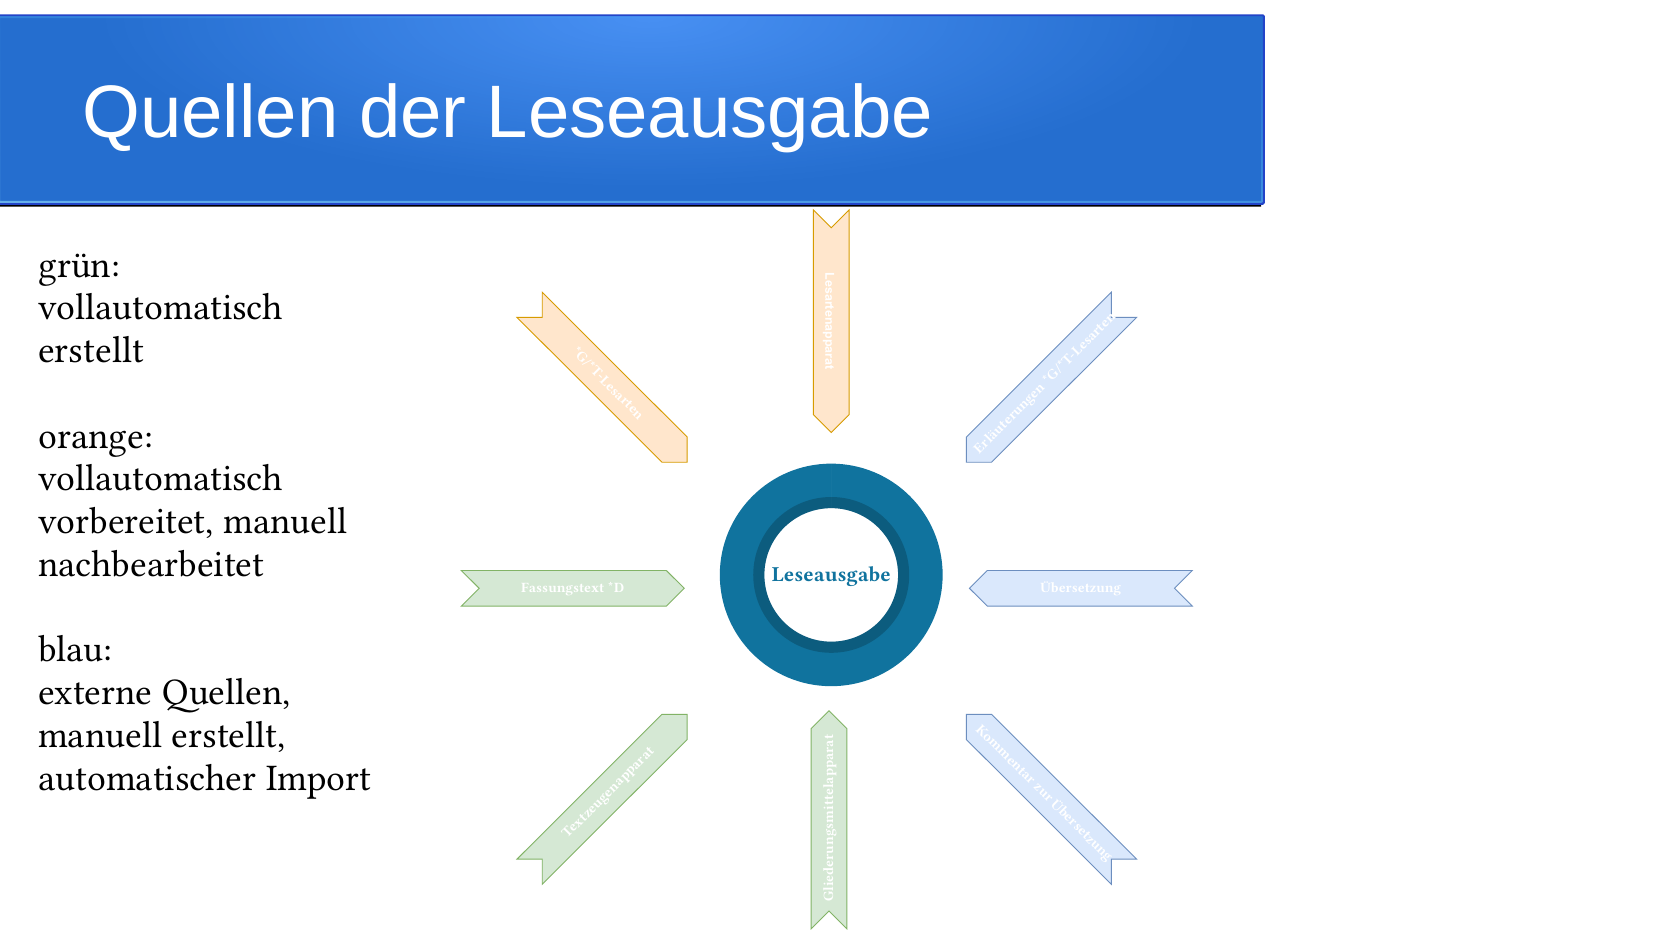

# Quellen der Leseausgabe
grün:
vollautomatisch erstellt
orange:
vollautomatisch vorbereitet, manuell nachbearbeitet
blau:
externe Quellen, manuell erstellt, automatischer Import